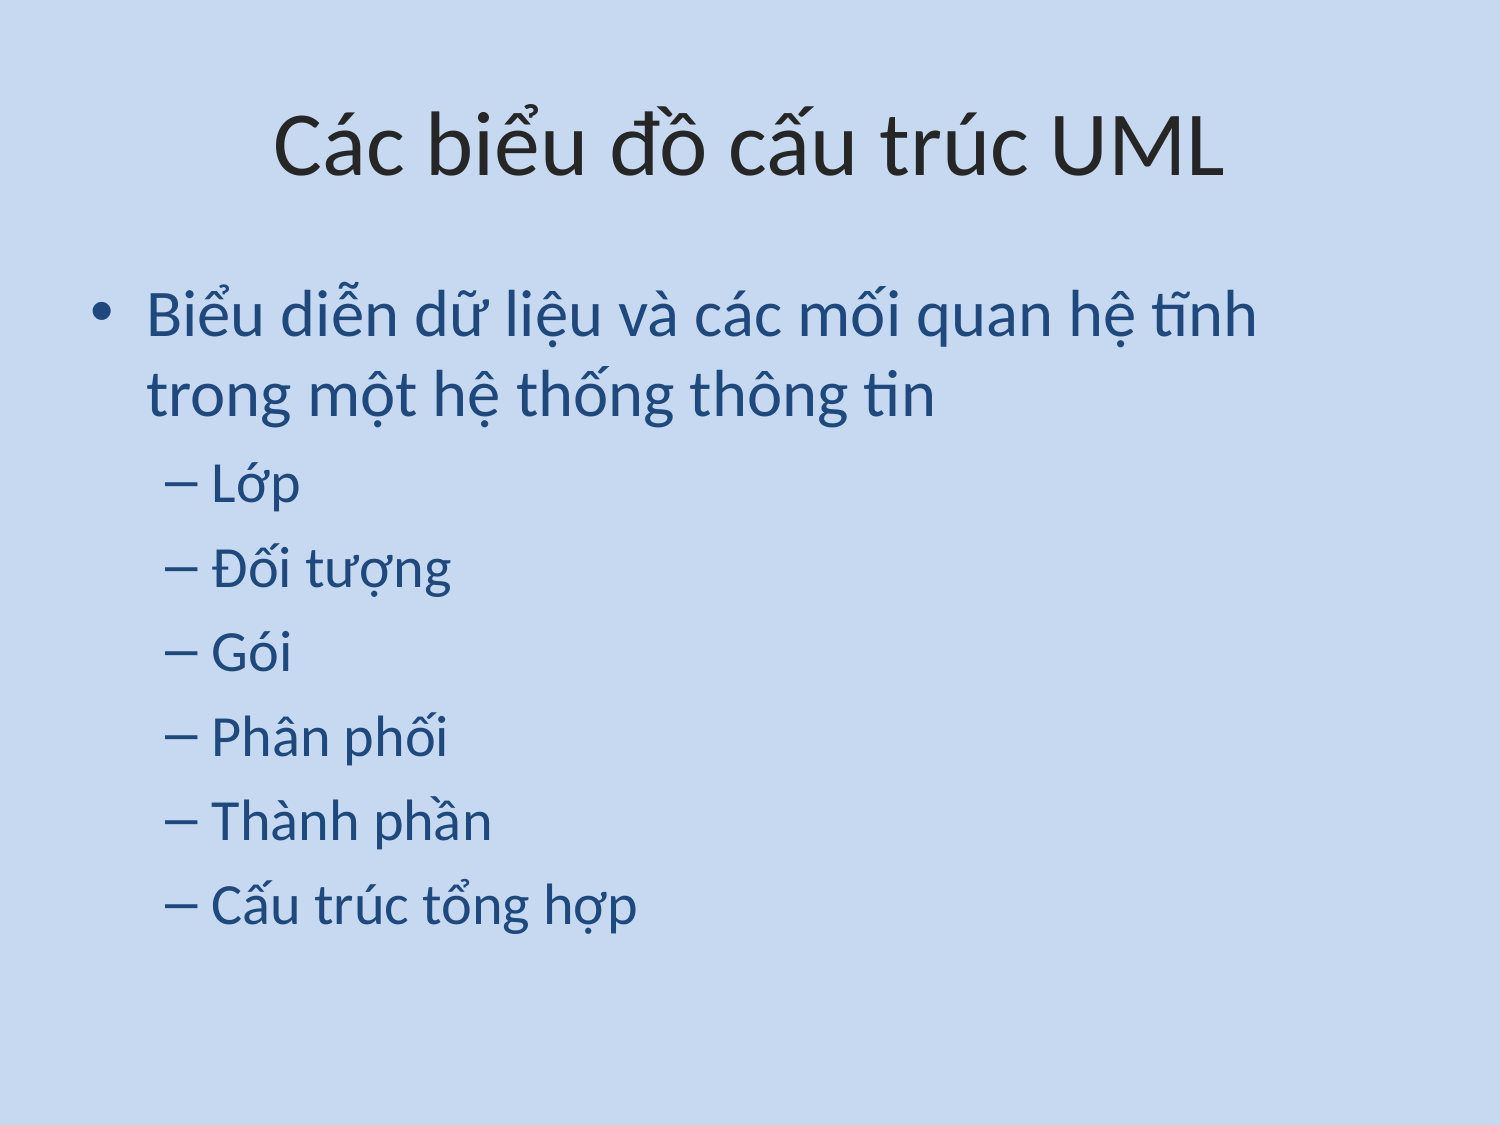

# Các biểu đồ cấu trúc UML
Biểu diễn dữ liệu và các mối quan hệ tĩnh trong một hệ thống thông tin
Lớp
Đối tượng
Gói
Phân phối
Thành phần
Cấu trúc tổng hợp